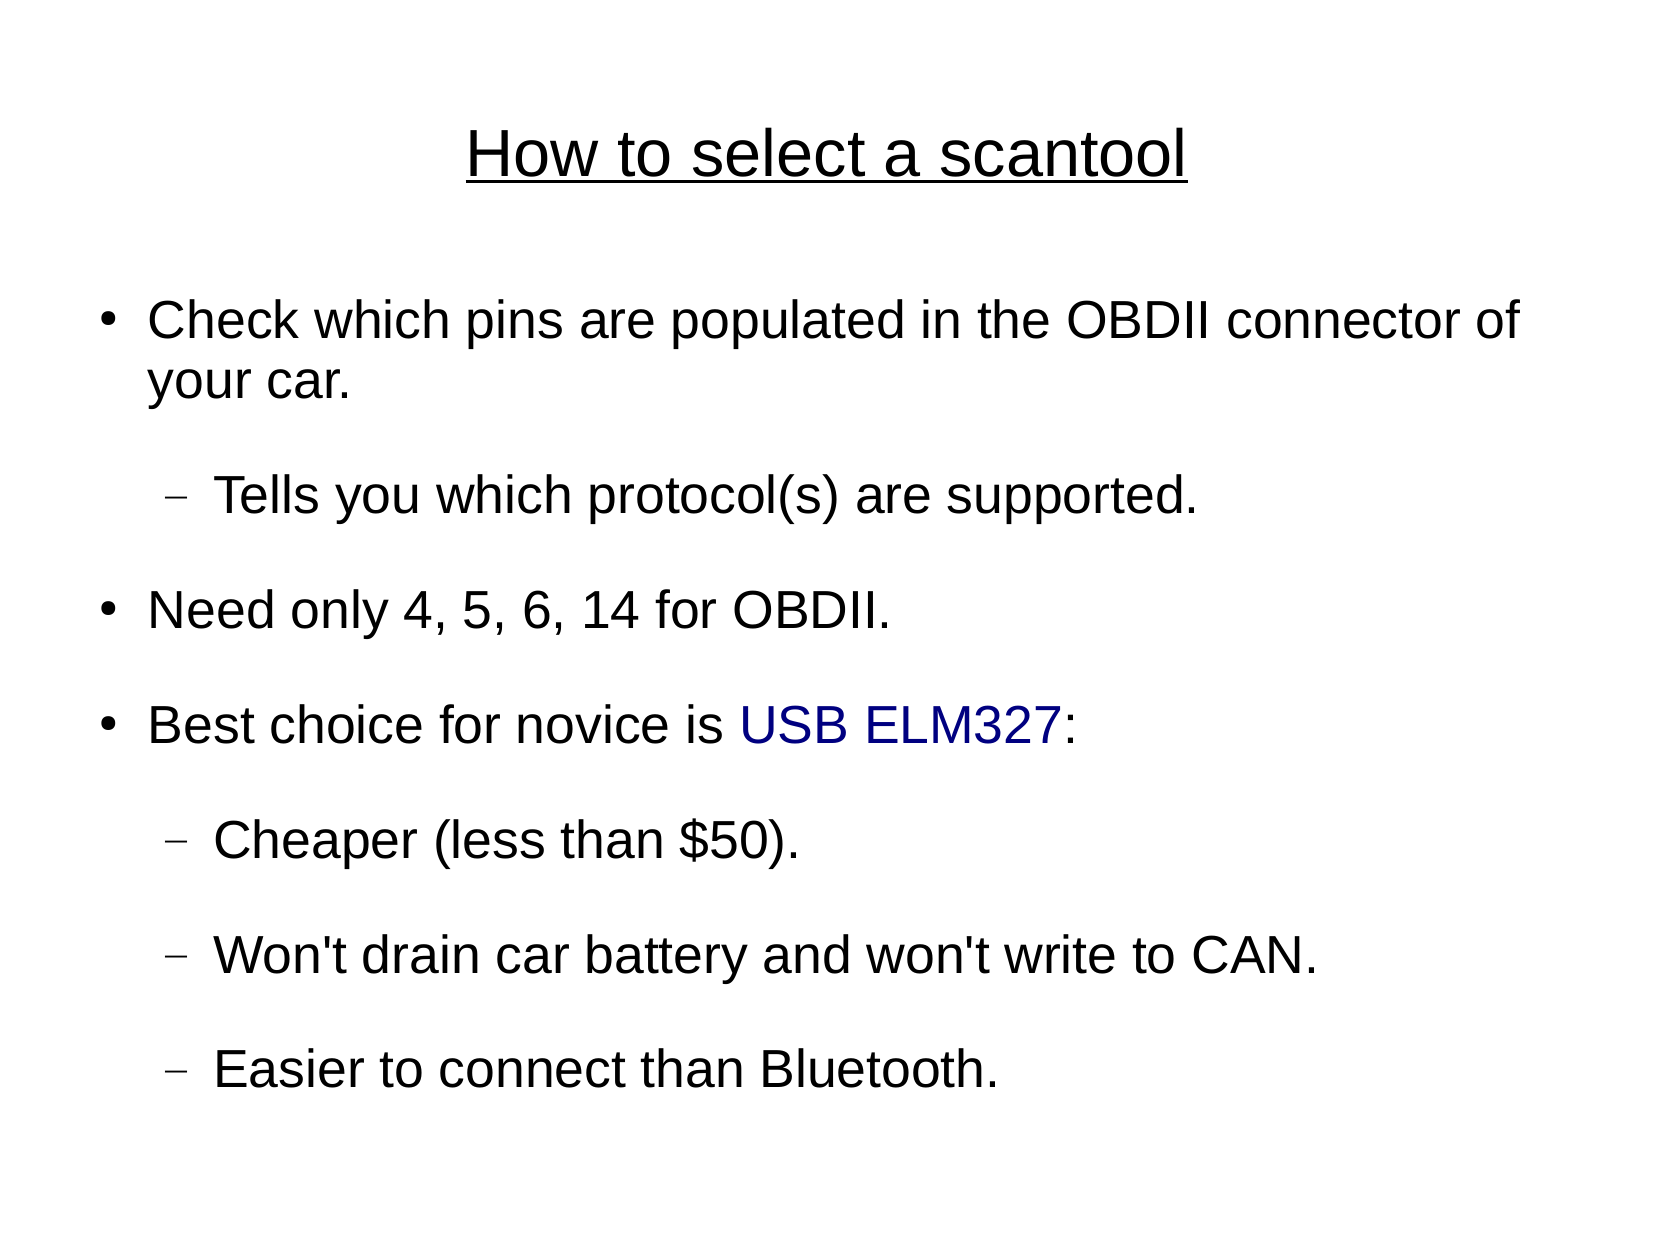

# How to select a scantool
Check which pins are populated in the OBDII connector of your car.
Tells you which protocol(s) are supported.
Need only 4, 5, 6, 14 for OBDII.
Best choice for novice is USB ELM327:
Cheaper (less than $50).
Won't drain car battery and won't write to CAN.
Easier to connect than Bluetooth.